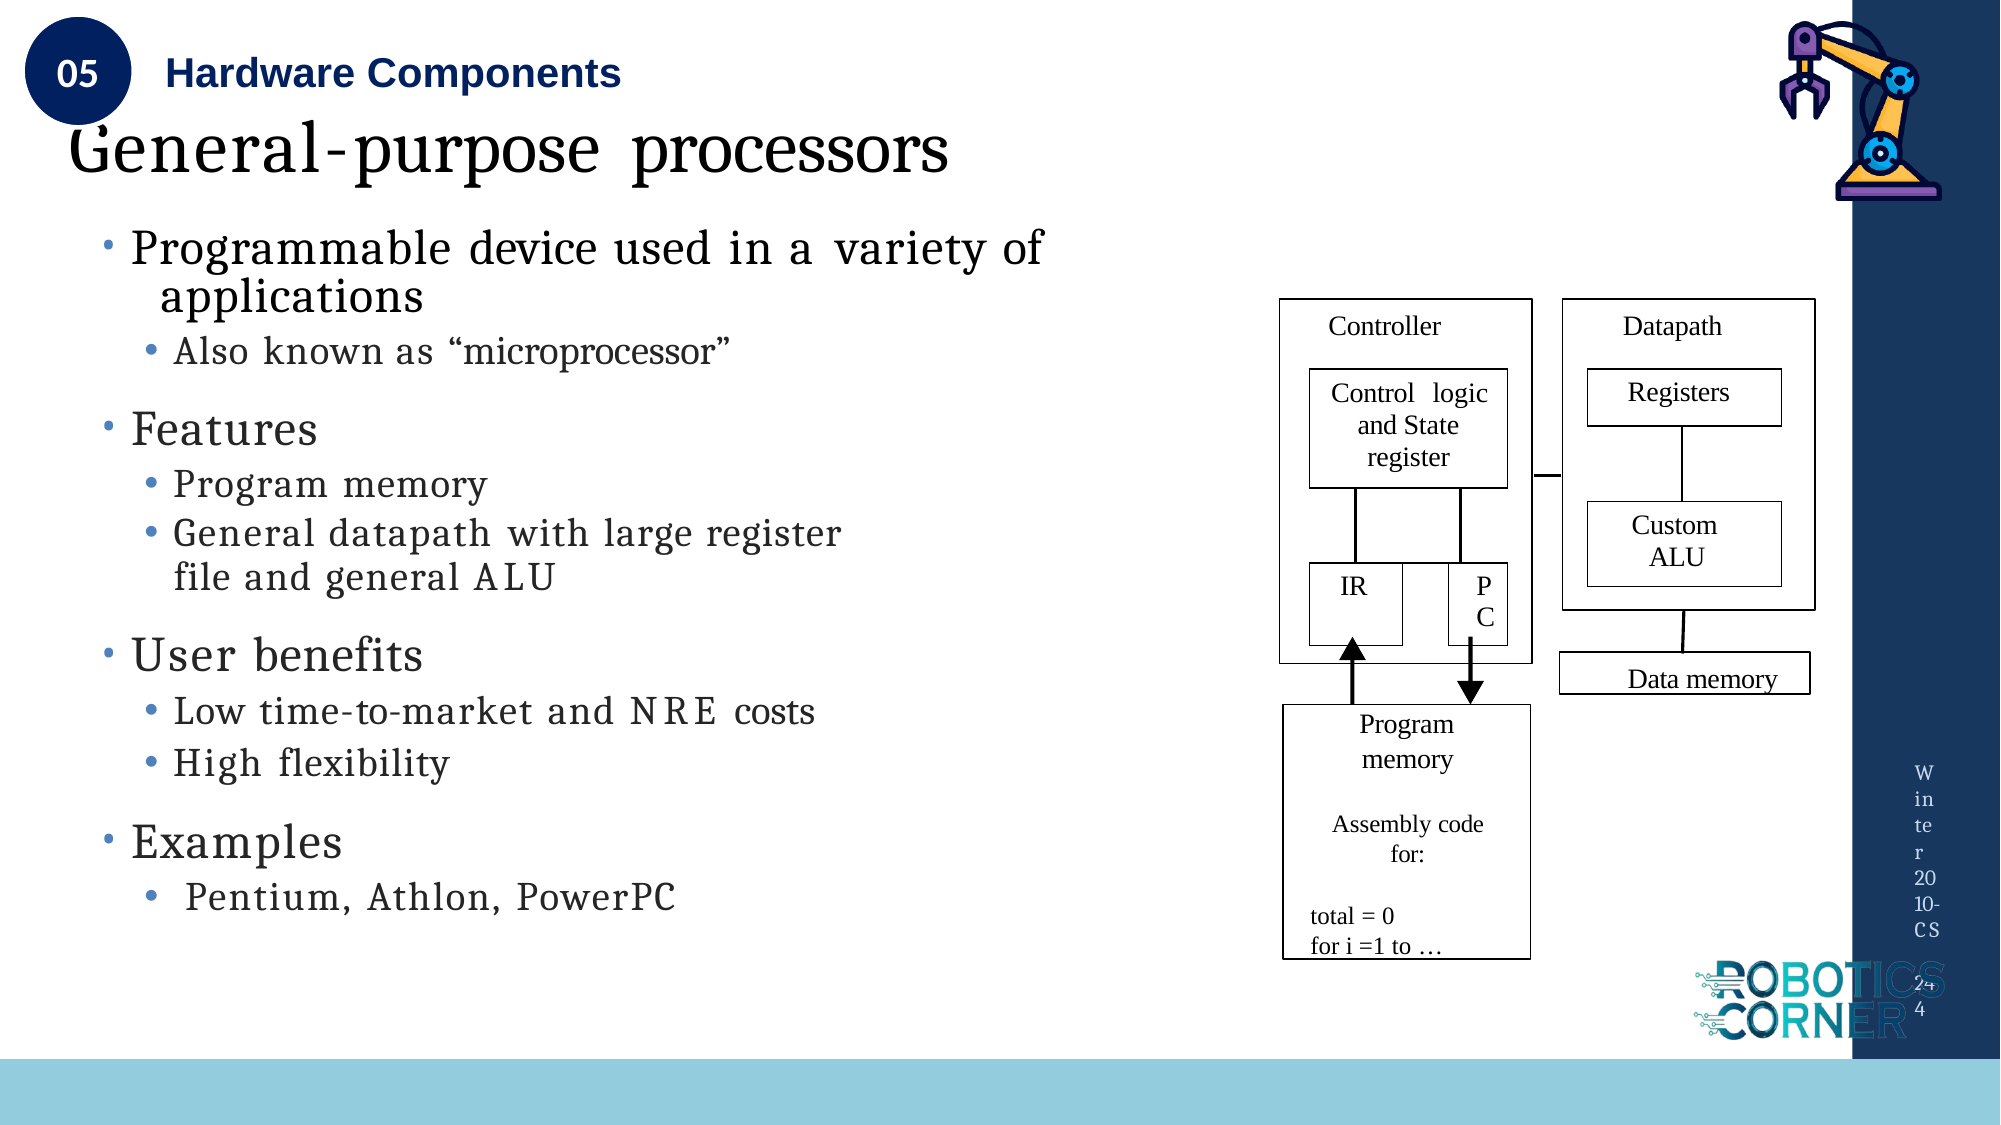

05
Hardware Components
General-purpose processors
Programmable device used in a 	variety of applications
🞄 Also known as “microprocessor”
Features
🞄 Program memory
🞄 General datapath with large register
file and general ALU
User benefits
🞄 Low time-to-market and NRE costs
🞄 High flexibility
Examples
🞄	Pentium, Athlon, PowerPC
Controller
Datapath
| Control logic and State register | | | | |
| --- | --- | --- | --- | --- |
| | | | | |
| IR | | | PC | |
| Registers | |
| --- | --- |
| | |
| Custom ALU | |
Data memory
Program
memory
Assembly code
for:
total = 0
for i =1 to …
Winter 2010- CS 244